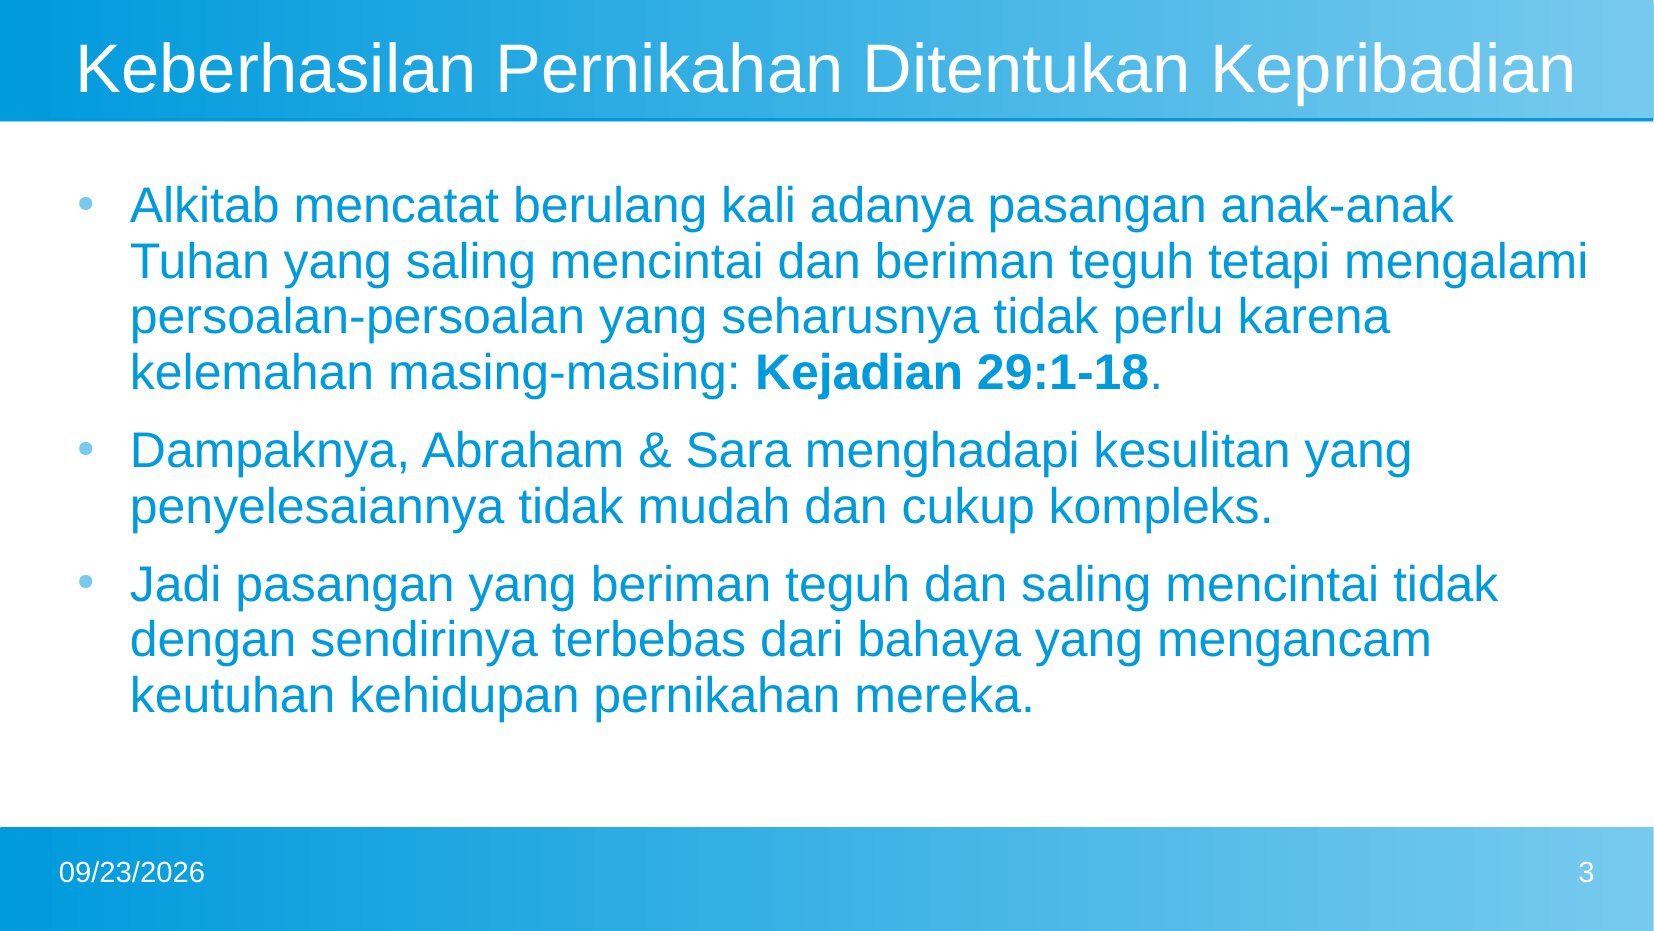

# Keberhasilan Pernikahan Ditentukan Kepribadian
Alkitab mencatat berulang kali adanya pasangan anak-anak Tuhan yang saling mencintai dan beriman teguh tetapi mengalami persoalan-persoalan yang seharusnya tidak perlu karena kelemahan masing-masing: Kejadian 29:1-18.
Dampaknya, Abraham & Sara menghadapi kesulitan yang penyelesaiannya tidak mudah dan cukup kompleks.
Jadi pasangan yang beriman teguh dan saling mencintai tidak dengan sendirinya terbebas dari bahaya yang mengancam keutuhan kehidupan pernikahan mereka.
3